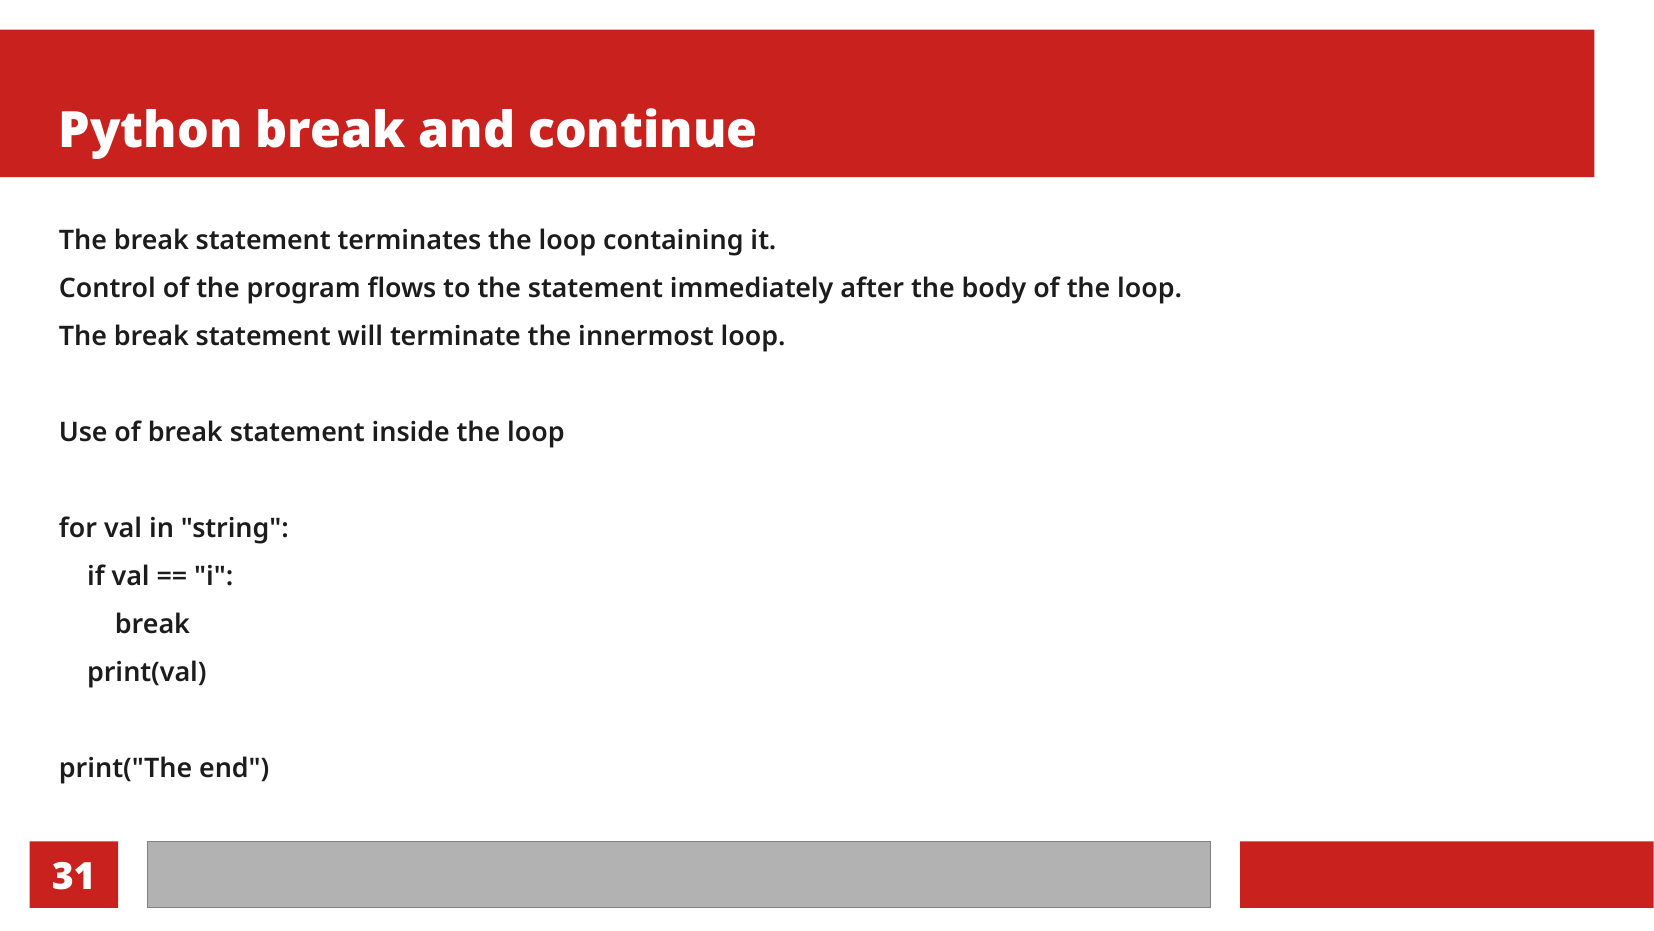

# Python break and continue
The break statement terminates the loop containing it.
Control of the program flows to the statement immediately after the body of the loop.
The break statement will terminate the innermost loop.
Use of break statement inside the loop
for val in "string":
 if val == "i":
 break
 print(val)
print("The end")
31